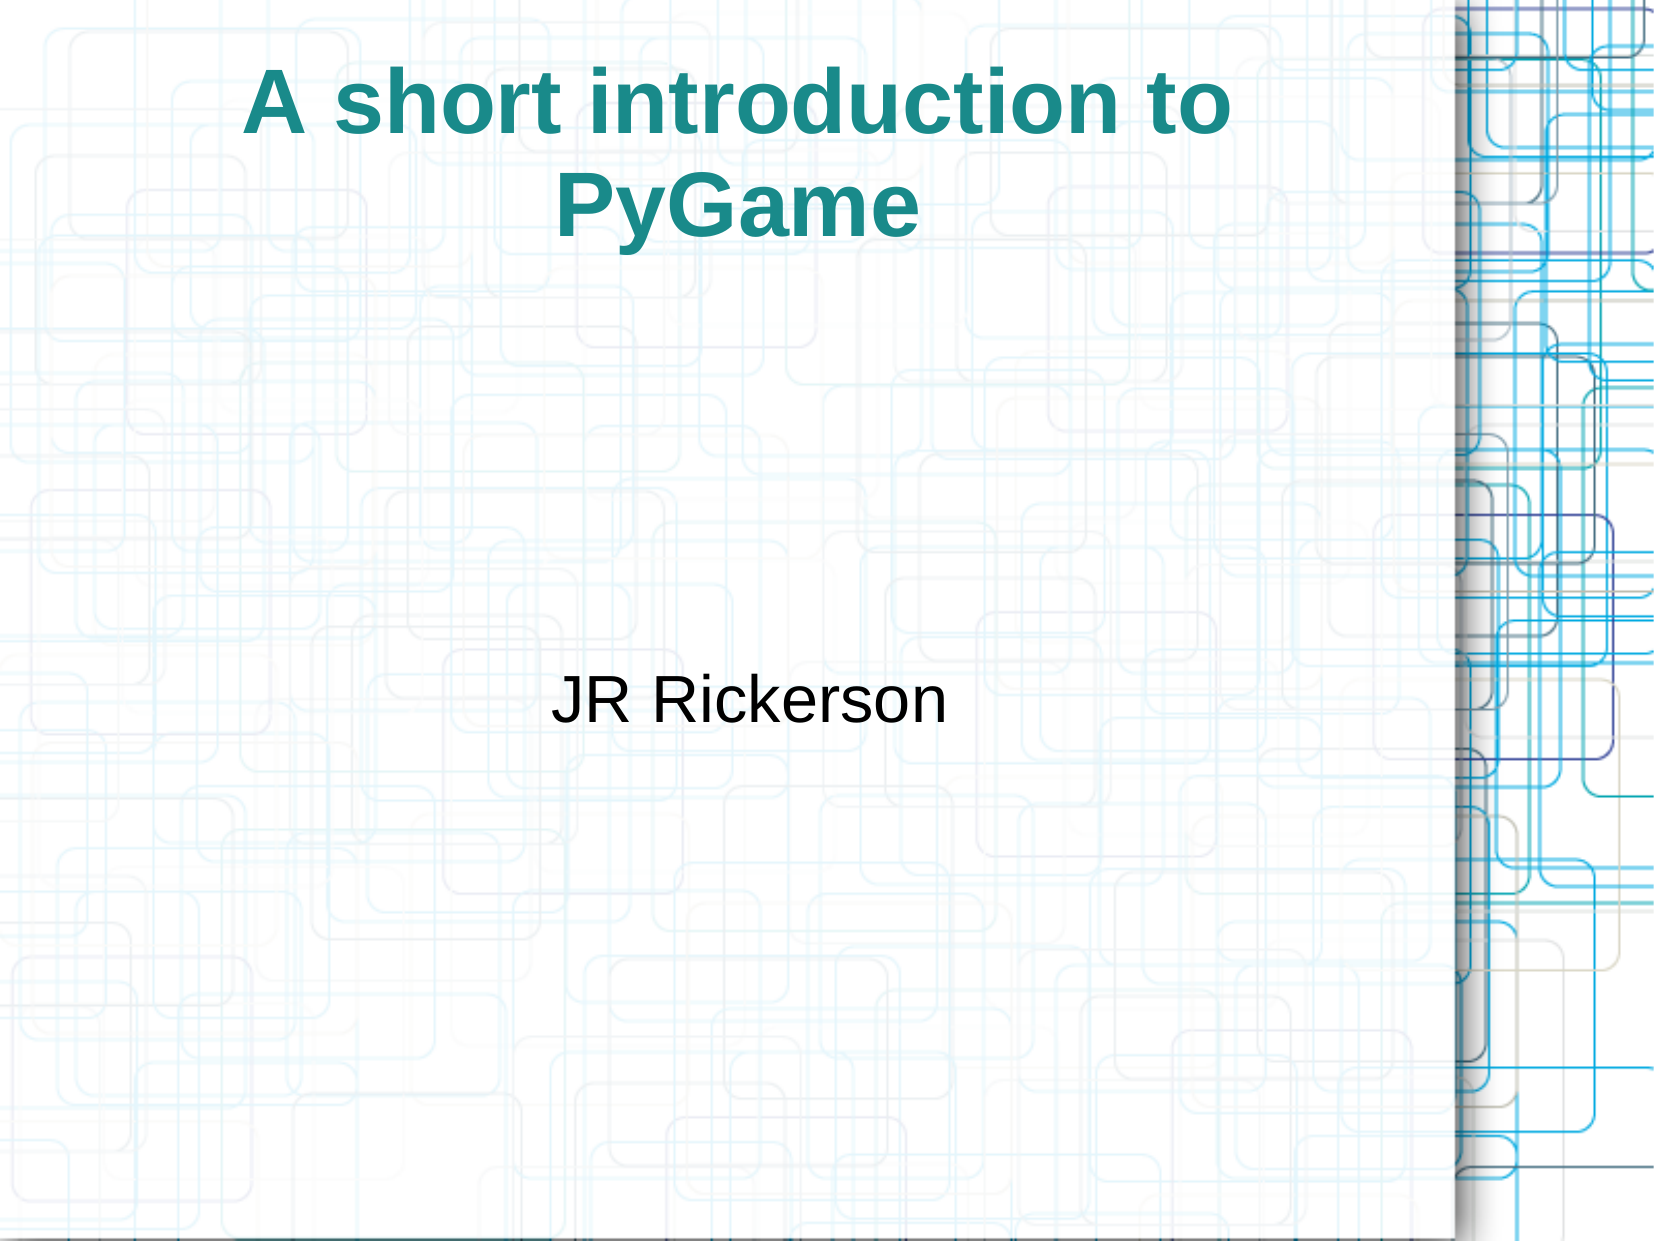

# A short introduction to PyGame
JR Rickerson